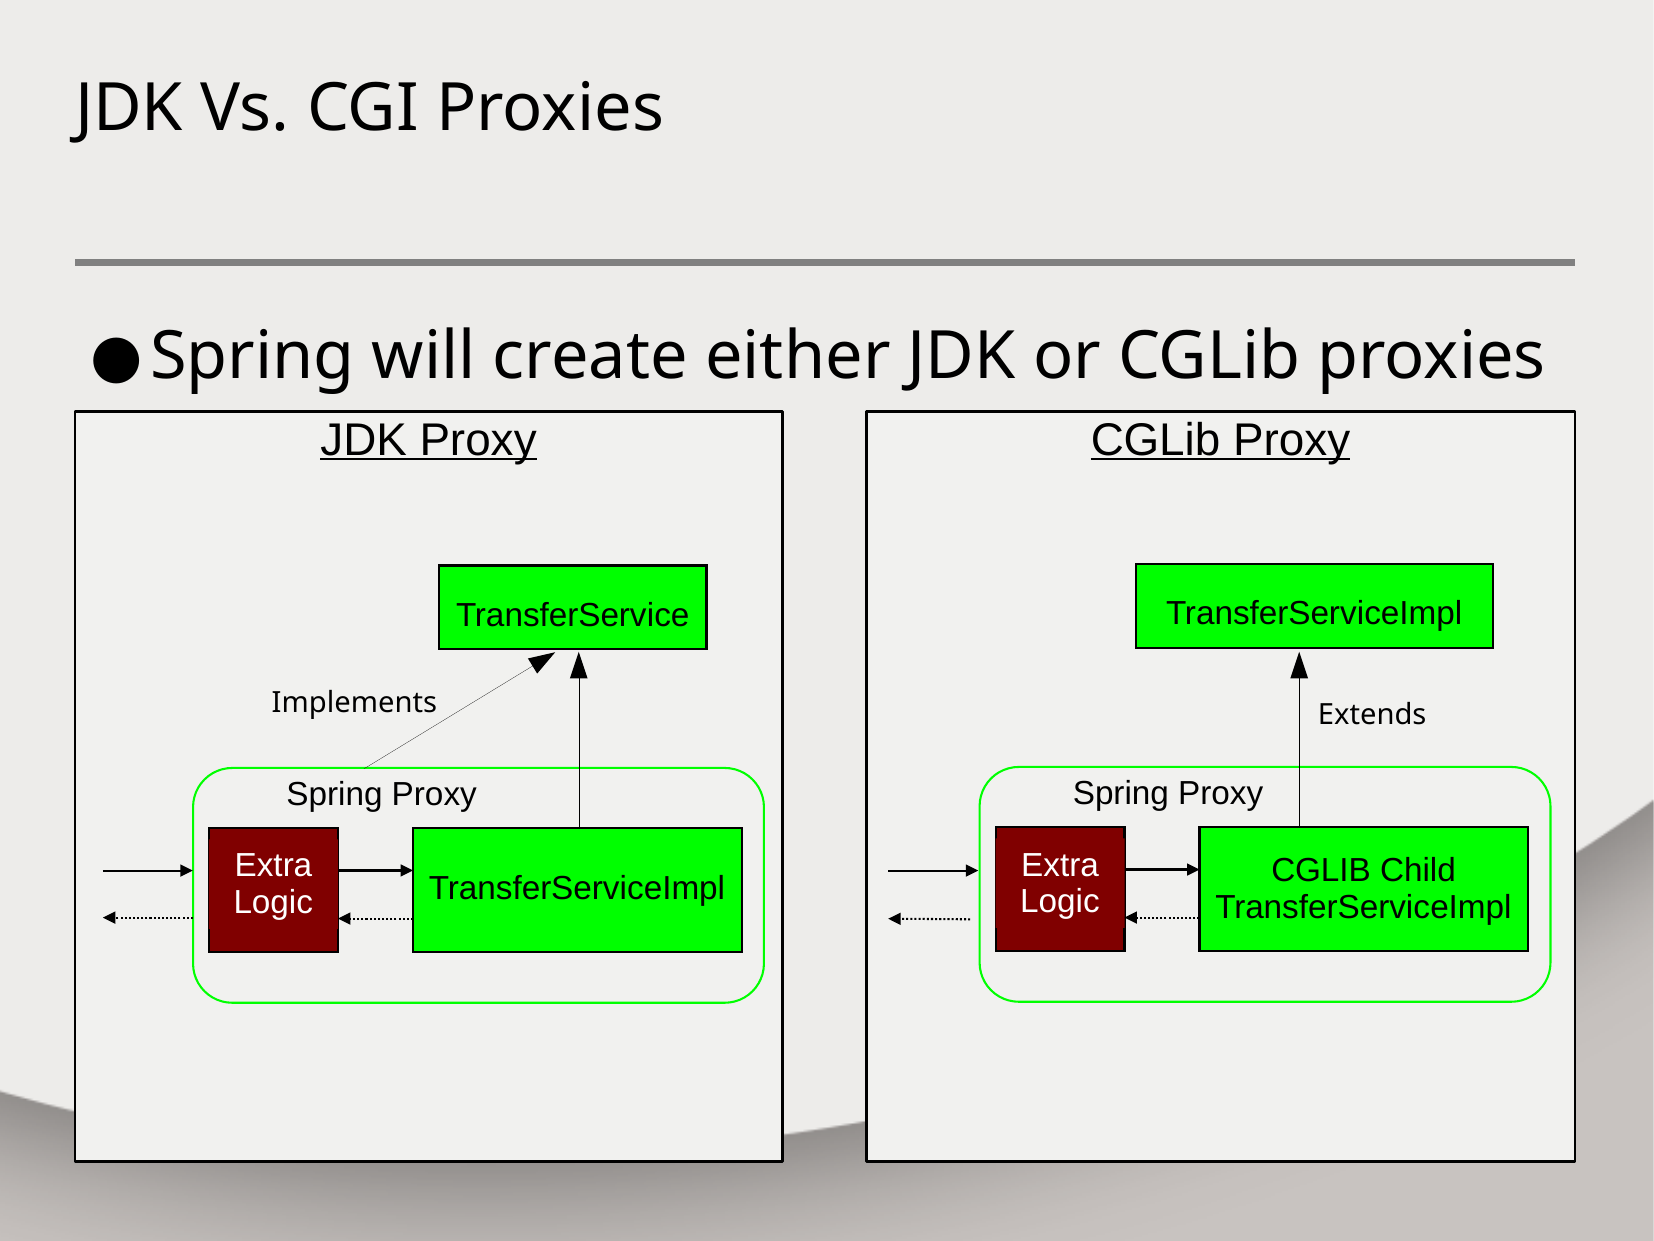

# JDK Vs. CGI Proxies
Spring will create either JDK or CGLib proxies
JDK Proxy
CGLib Proxy
TransferServiceImpl
TransferService
Implements
Extends
Spring Proxy
Spring Proxy
Extra
Logic
CGLIB Child
TransferServiceImpl
Extra
Logic
TransferServiceImpl